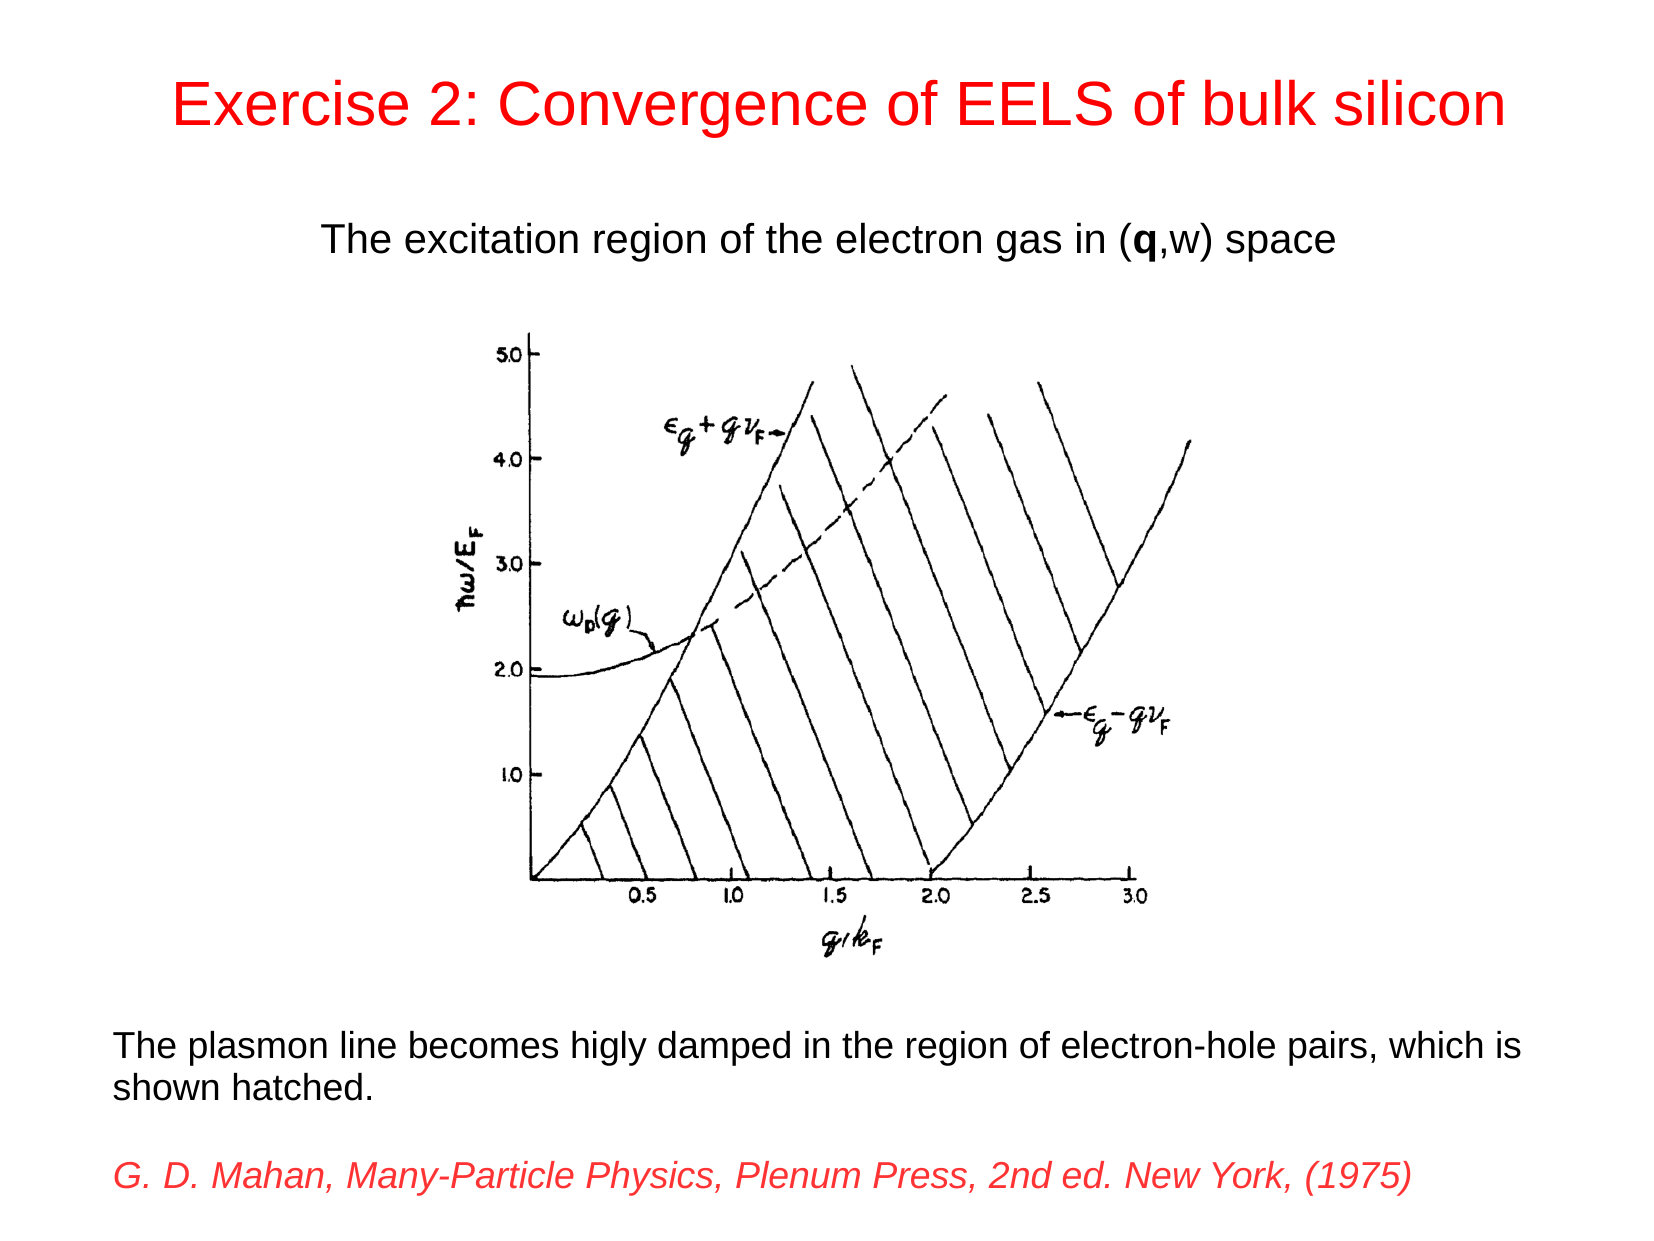

# Exercise 2: Convergence of EELS of bulk silicon
The excitation region of the electron gas in (q,w) space
The plasmon line becomes higly damped in the region of electron-hole pairs, which is shown hatched.
G. D. Mahan, Many-Particle Physics, Plenum Press, 2nd ed. New York, (1975)